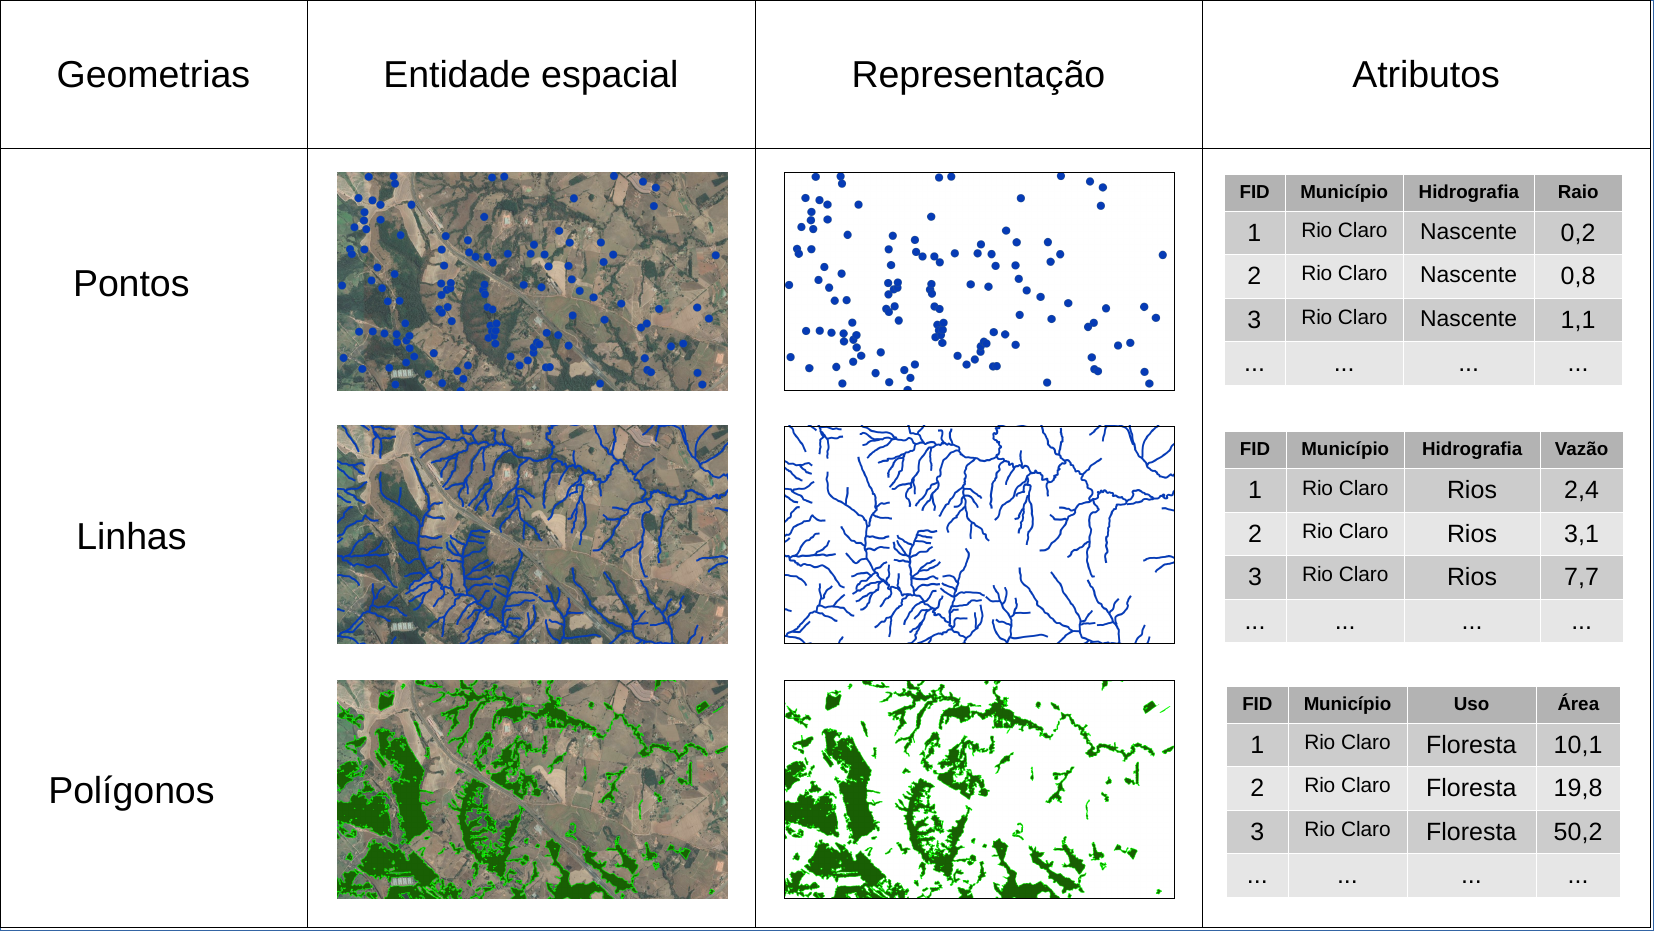

| Geometrias | Entidade espacial | Representação | Atributos |
| --- | --- | --- | --- |
| | | | |
| FID | Município | Hidrografia | Raio |
| --- | --- | --- | --- |
| 1 | Rio Claro | Nascente | 0,2 |
| 2 | Rio Claro | Nascente | 0,8 |
| 3 | Rio Claro | Nascente | 1,1 |
| ... | ... | ... | ... |
Pontos
| FID | Município | Hidrografia | Vazão |
| --- | --- | --- | --- |
| 1 | Rio Claro | Rios | 2,4 |
| 2 | Rio Claro | Rios | 3,1 |
| 3 | Rio Claro | Rios | 7,7 |
| ... | ... | ... | ... |
Linhas
| FID | Município | Uso | Área |
| --- | --- | --- | --- |
| 1 | Rio Claro | Floresta | 10,1 |
| 2 | Rio Claro | Floresta | 19,8 |
| 3 | Rio Claro | Floresta | 50,2 |
| ... | ... | ... | ... |
Polígonos